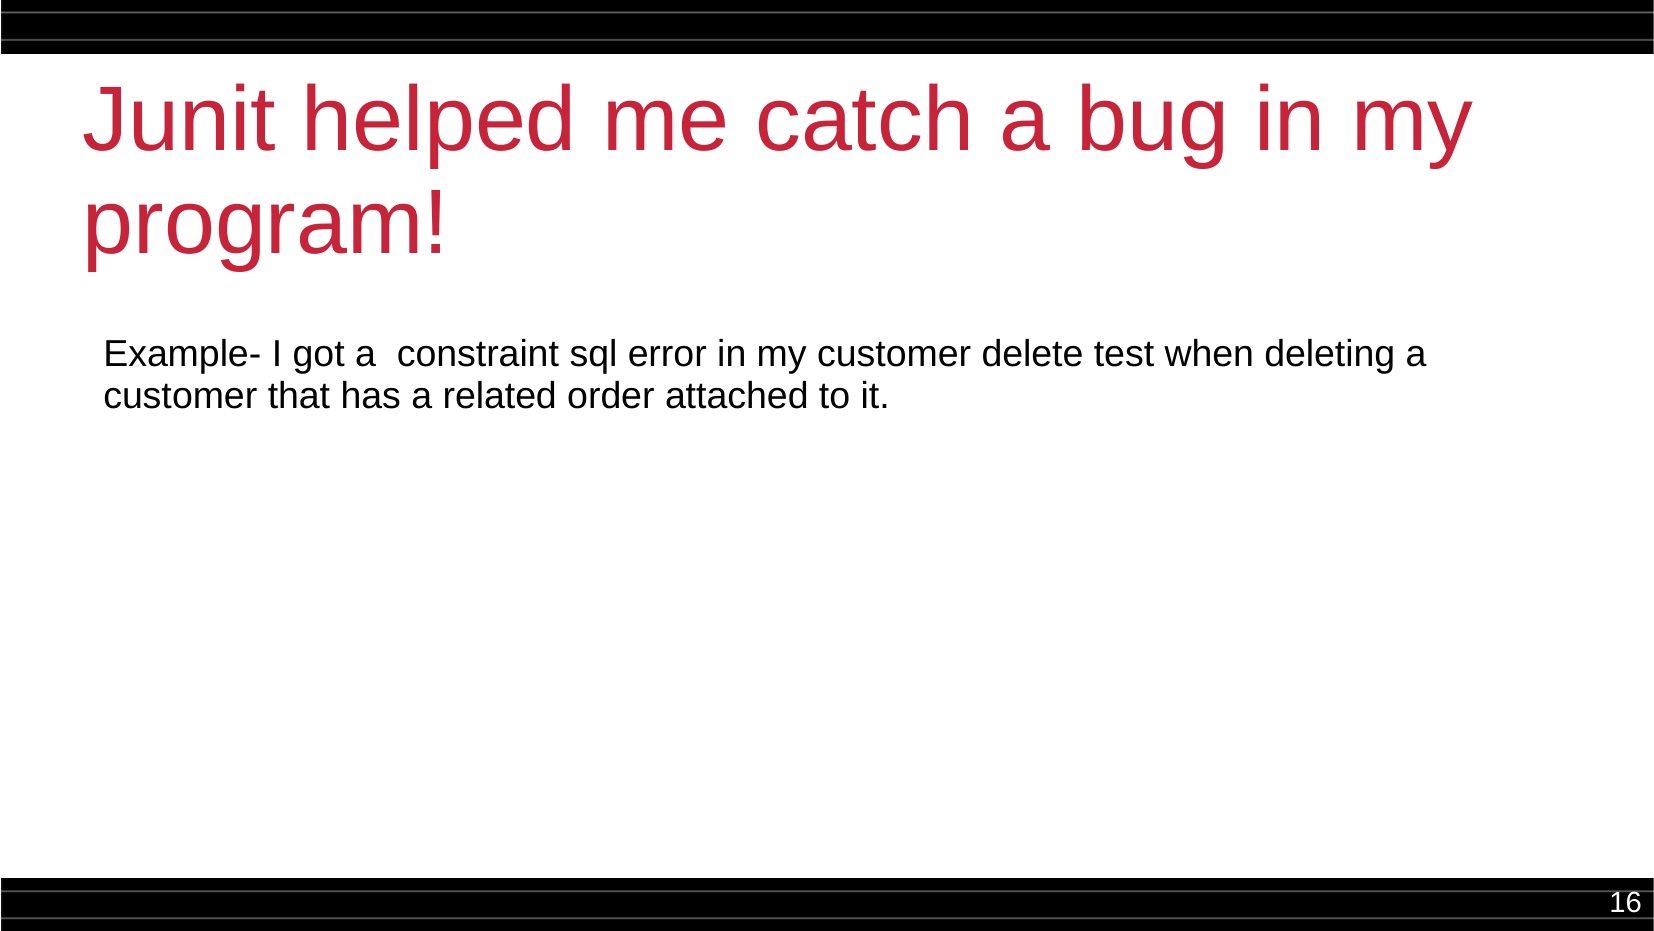

# Junit helped me catch a bug in my program!
Example- I got a constraint sql error in my customer delete test when deleting a customer that has a related order attached to it.